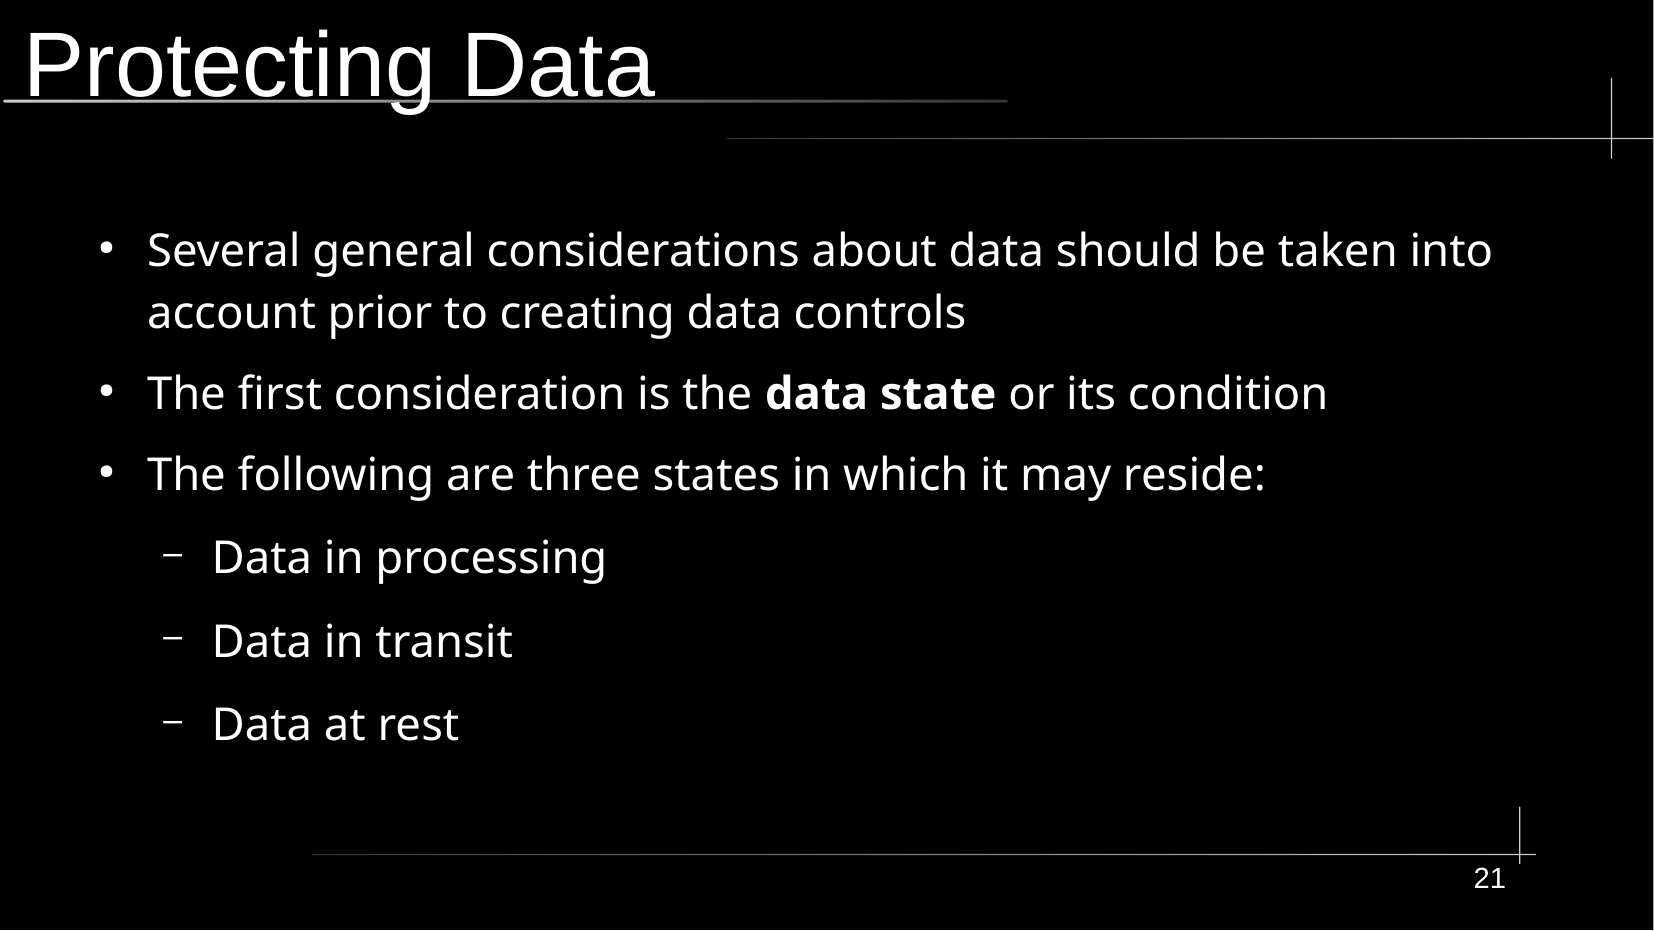

# Protecting Data
Several general considerations about data should be taken into account prior to creating data controls
The first consideration is the data state or its condition
The following are three states in which it may reside:
Data in processing
Data in transit
Data at rest
21